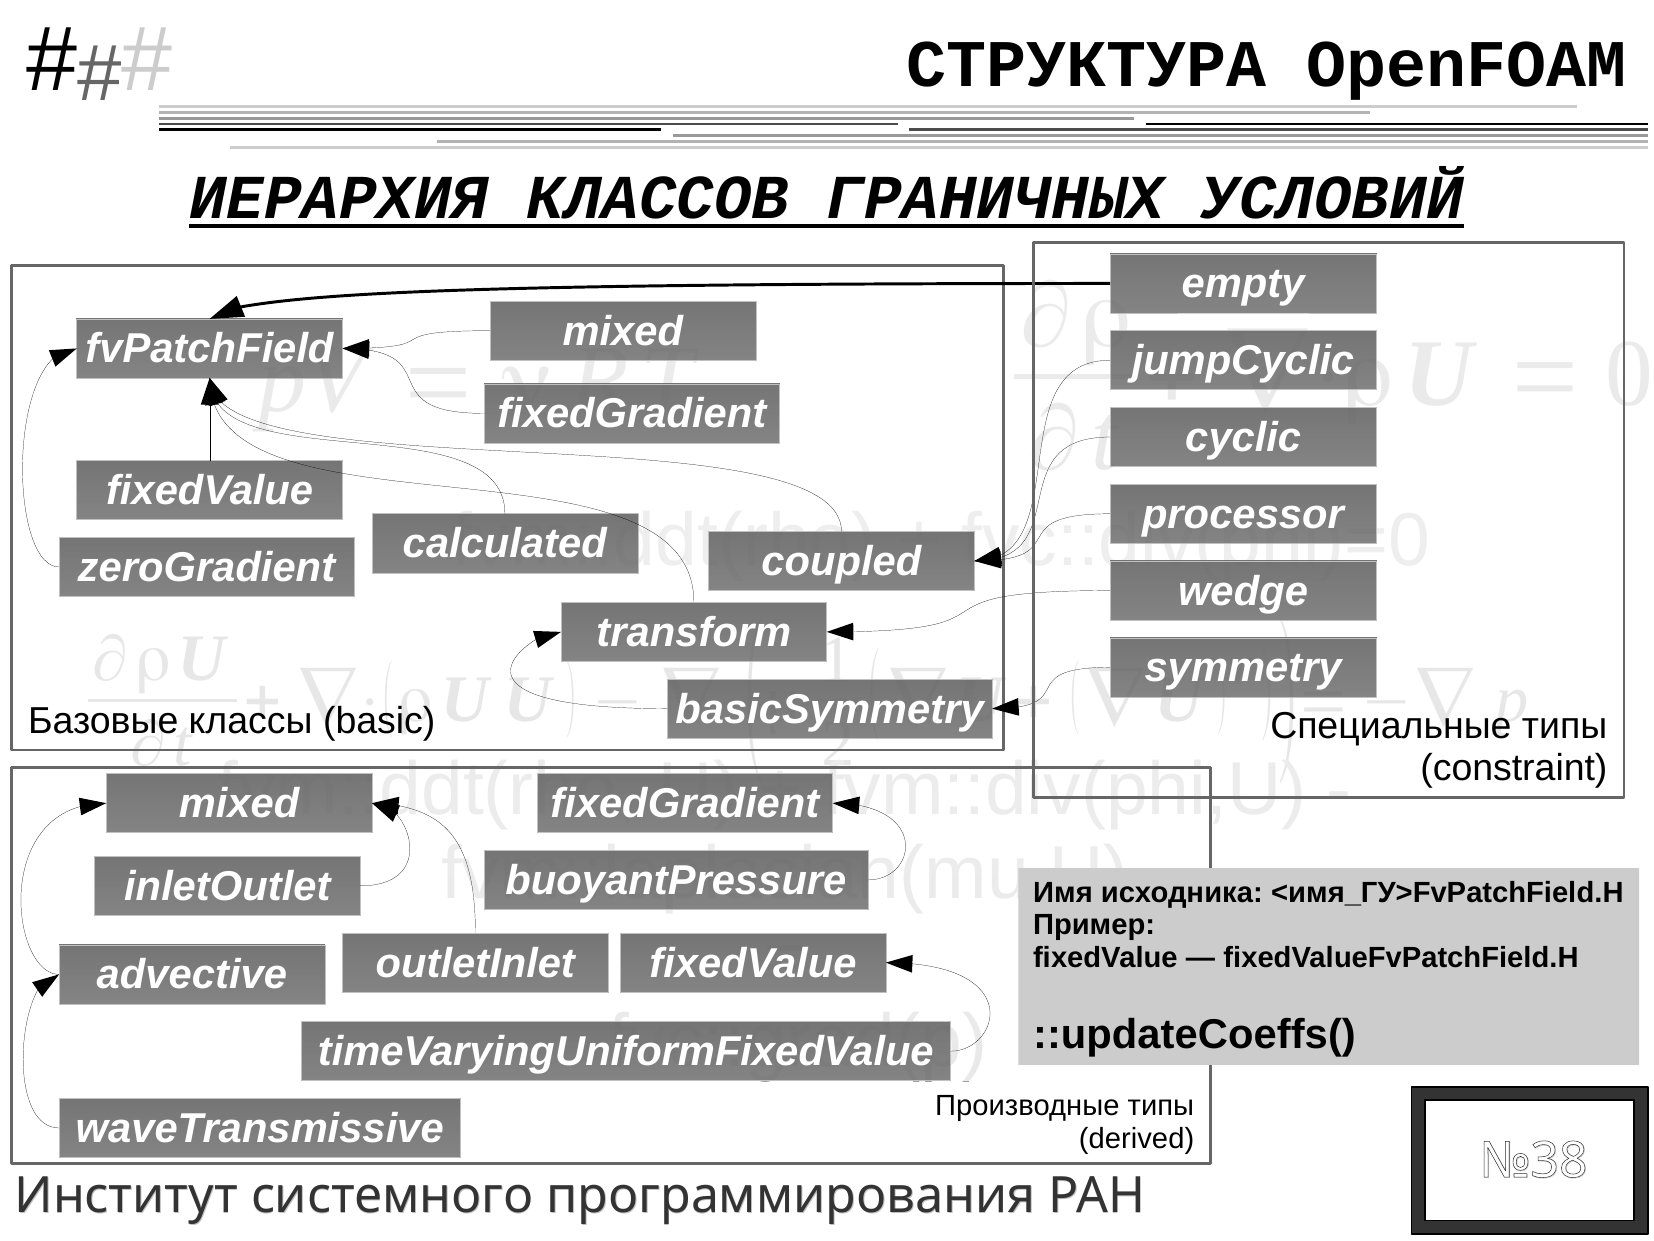

# ИЕРАРХИЯ КЛАССОВ ГРАНИЧНЫХ УСЛОВИЙ
Специальные типы
(constraint)
empty
Базовые классы (basic)
mixed
fvPatchField
jumpCyclic
fixedGradient
cyclic
fixedValue
processor
calculated
coupled
zeroGradient
wedge
transform
symmetry
basicSymmetry
Производные типы
(derived)
mixed
fixedGradient
buoyantPressure
inletOutlet
Имя исходника: <имя_ГУ>FvPatchField.H
Пример:
fixedValue — fixedValueFvPatchField.H
::updateCoeffs()
outletInlet
fixedValue
advective
timeVaryingUniformFixedValue
waveTransmissive